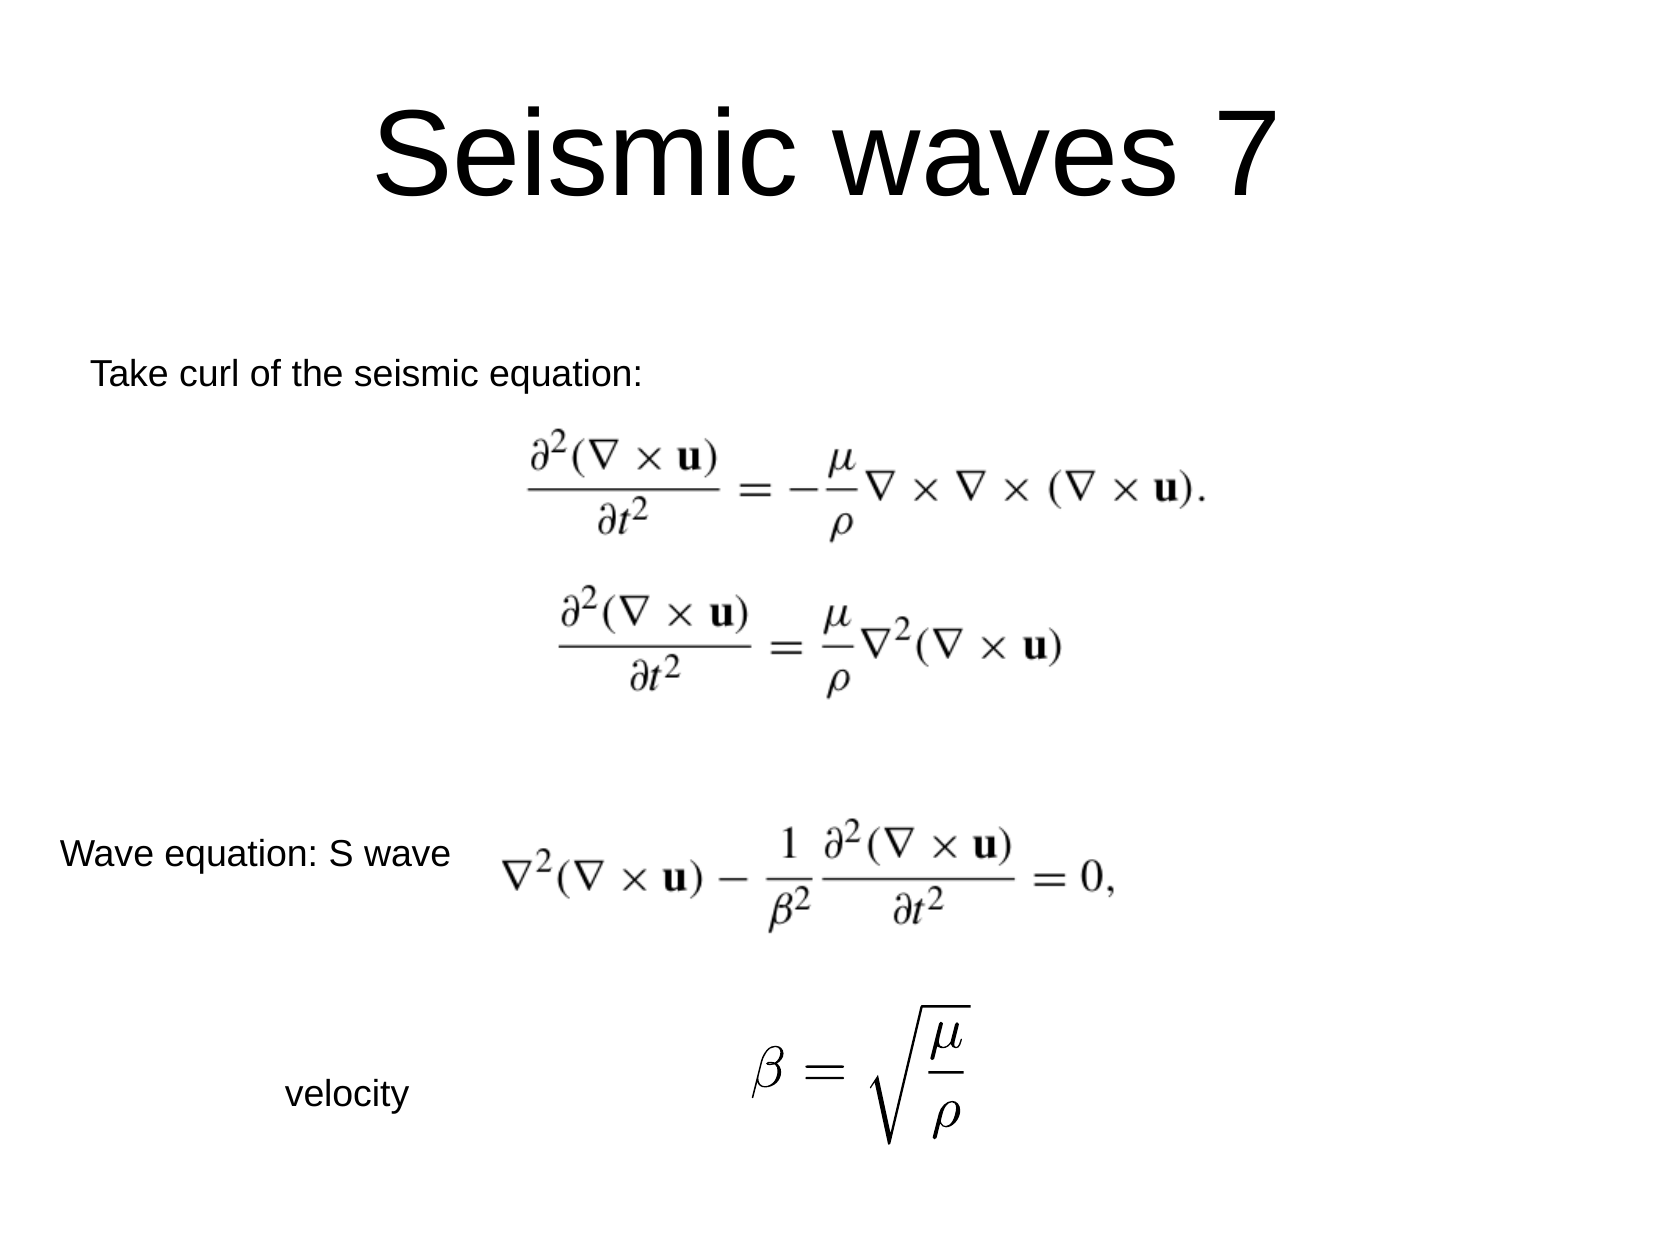

# Seismic waves 7
Take curl of the seismic equation:
Wave equation: S wave
velocity